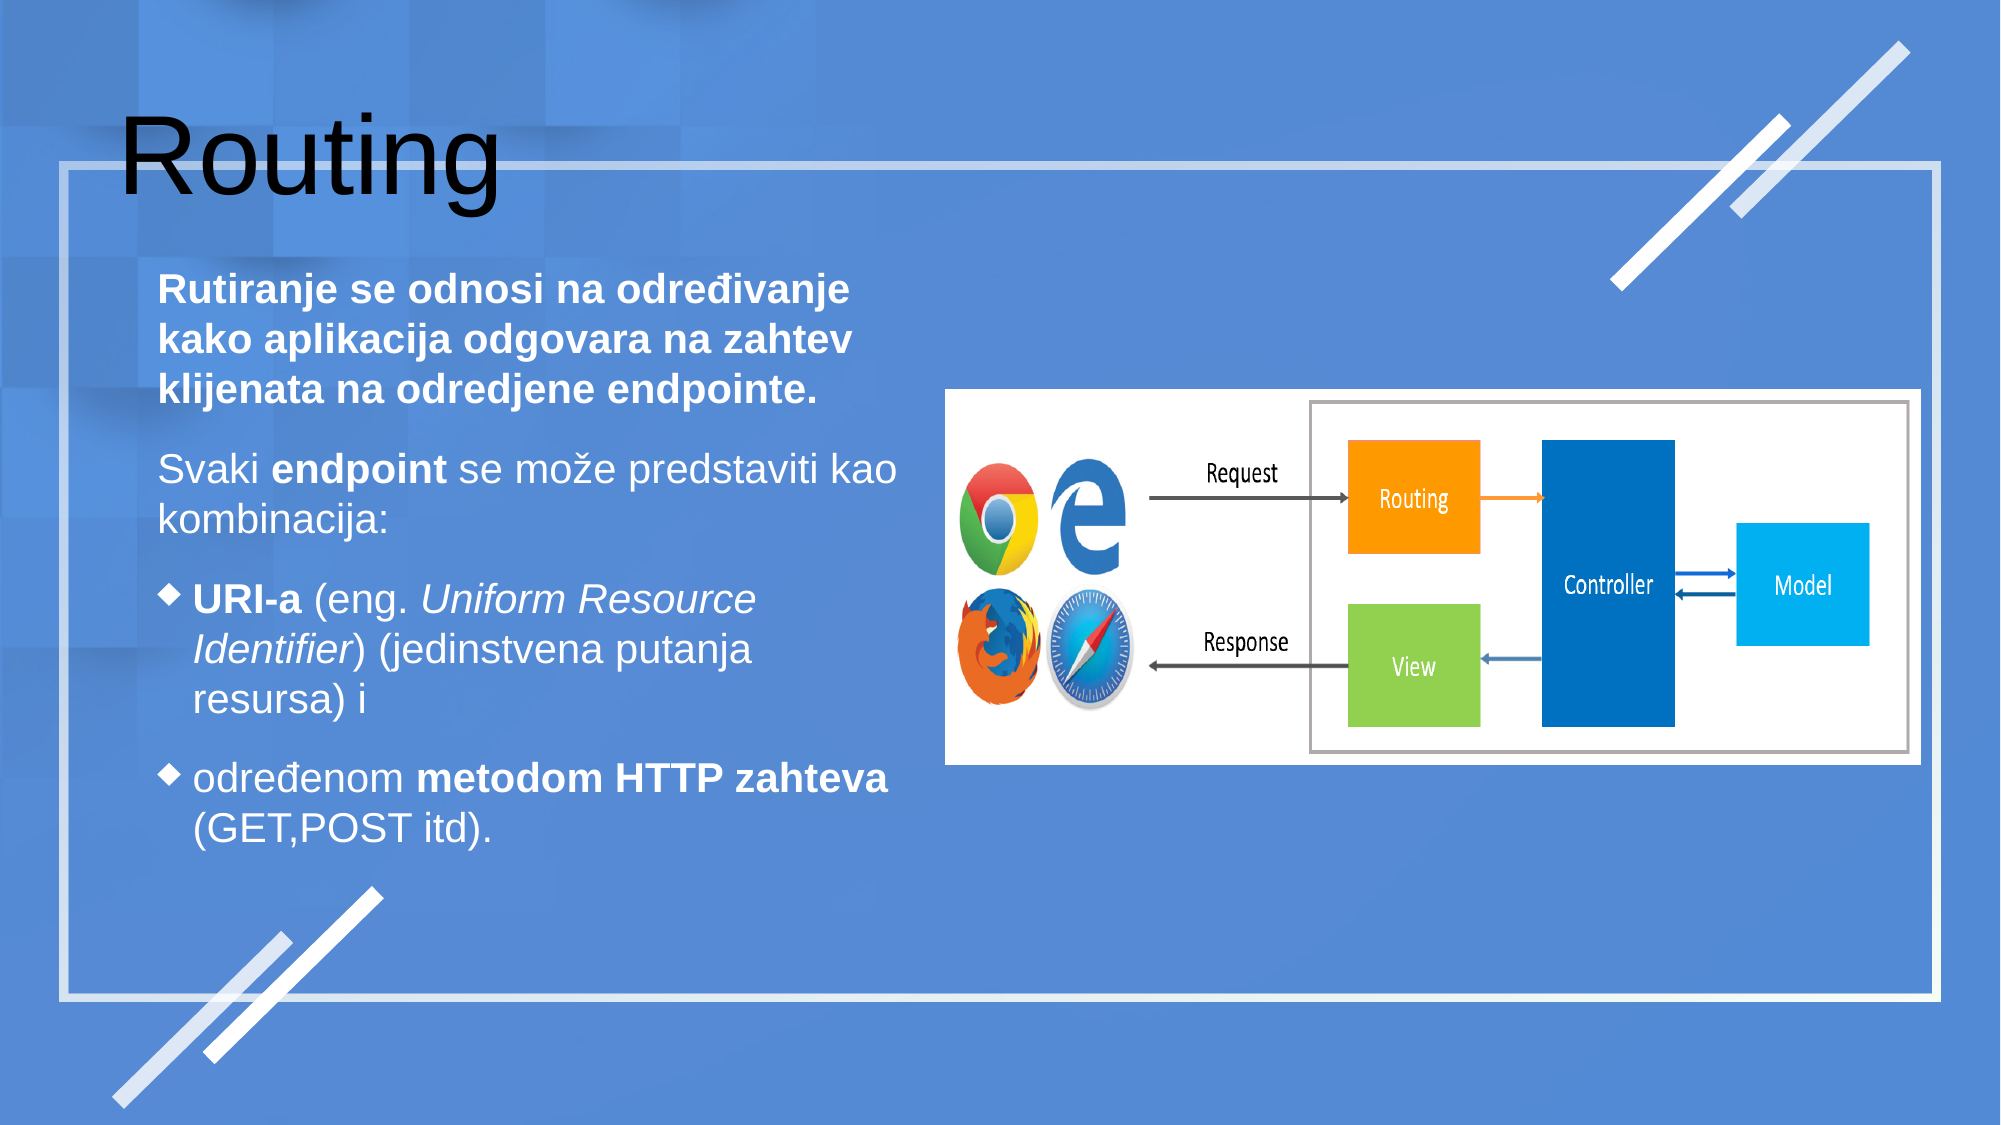

Routing
Rutiranje se odnosi na određivanje kako aplikacija odgovara na zahtev klijenata na odredjene endpointe.
Svaki endpoint se može predstaviti kao kombinacija:
URI-a (eng. Uniform Resource Identifier) (jedinstvena putanja resursa) i
određenom metodom HTTP zahteva (GET,POST itd).